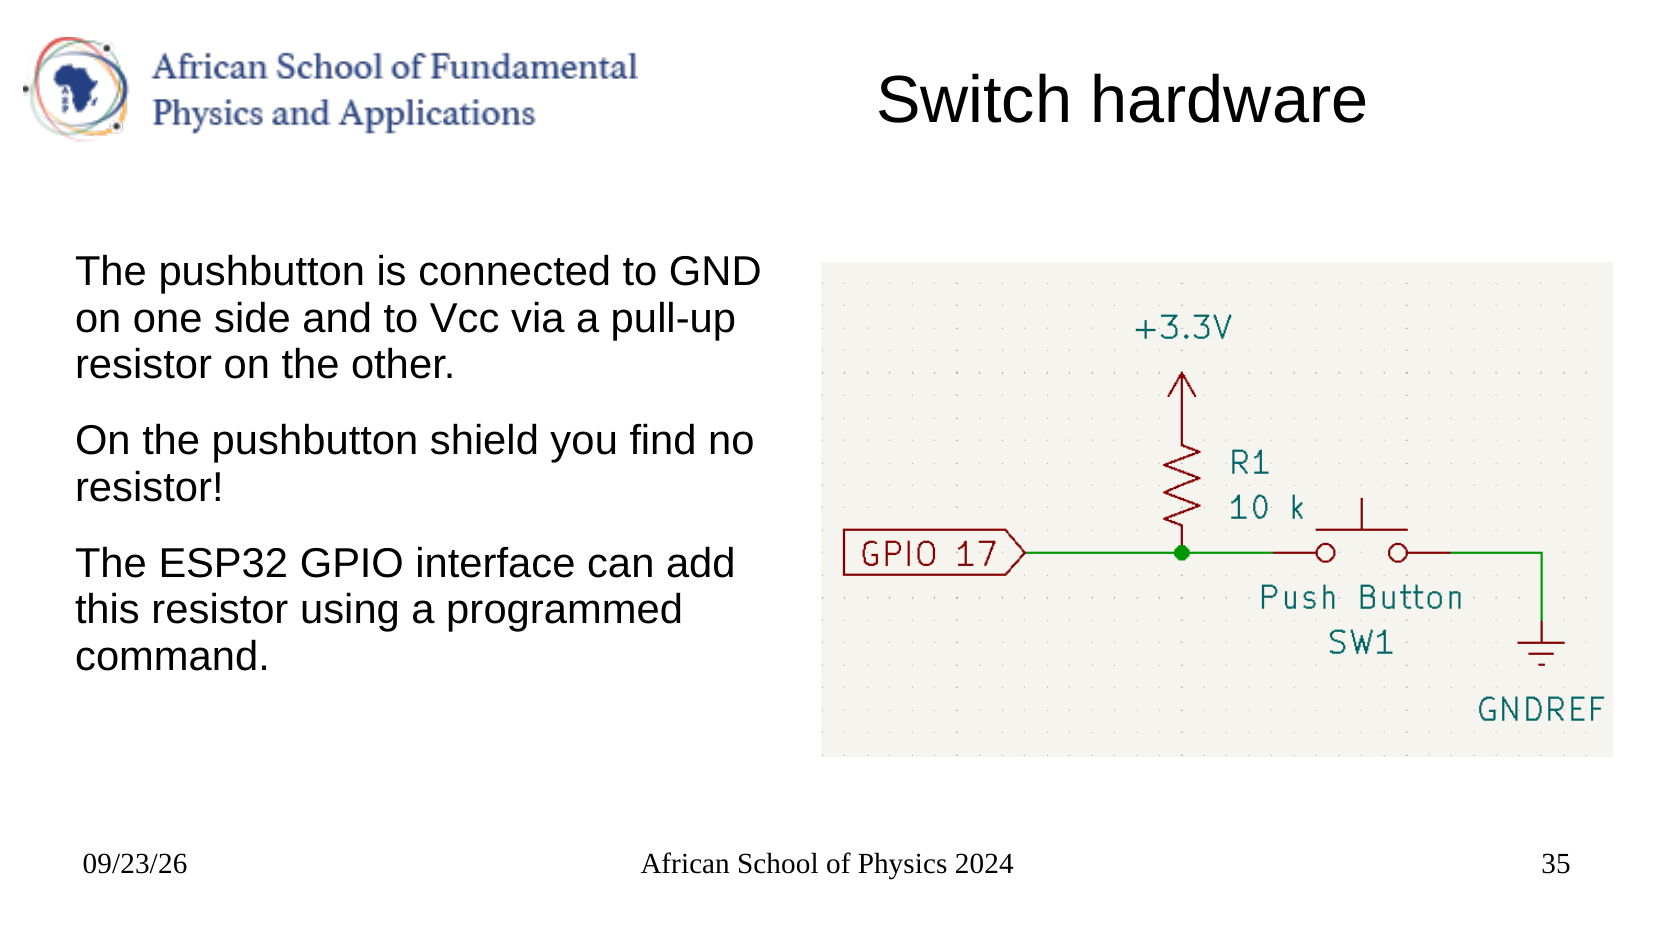

# Switch hardware
The pushbutton is connected to GND on one side and to Vcc via a pull-up resistor on the other.
On the pushbutton shield you find no resistor!
The ESP32 GPIO interface can add this resistor using a programmed command.
African School of Physics 2024
35